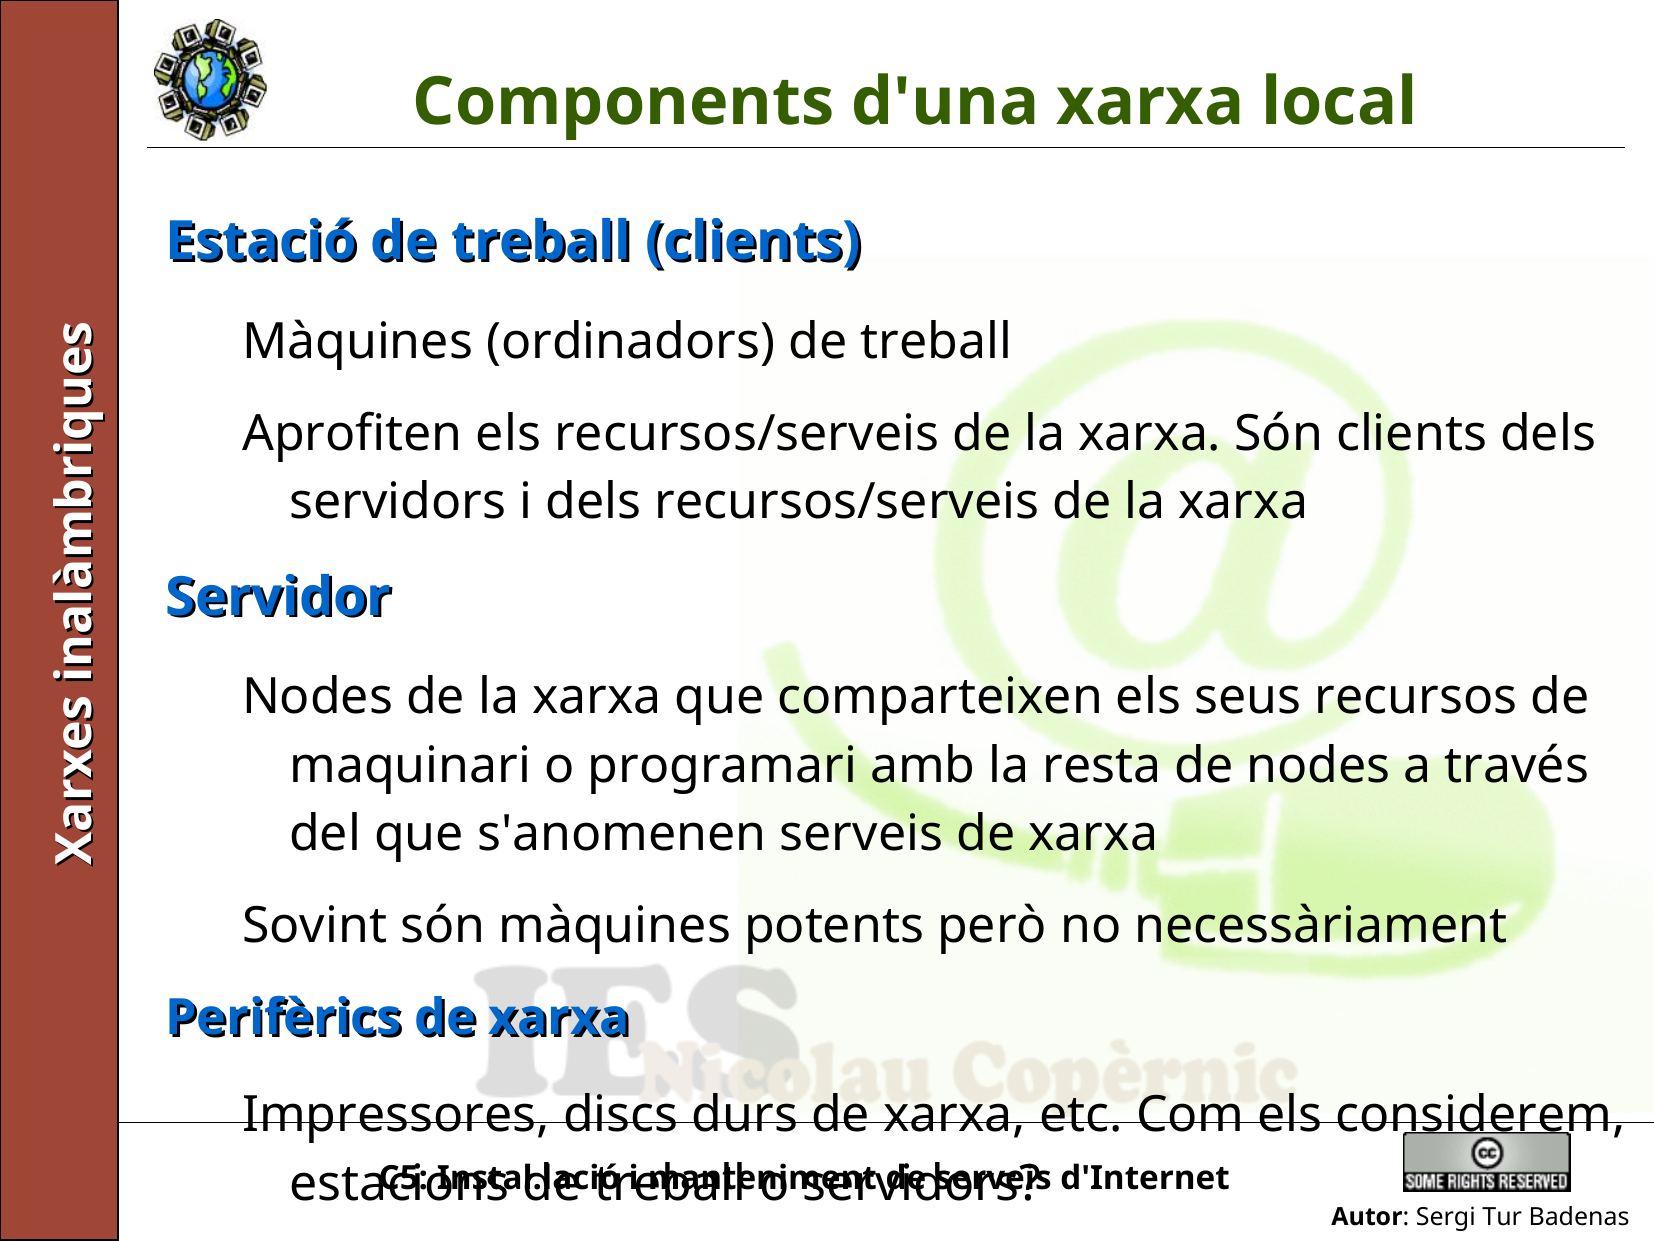

# Components d'una xarxa local
Estació de treball (clients)
Màquines (ordinadors) de treball
Aprofiten els recursos/serveis de la xarxa. Són clients dels servidors i dels recursos/serveis de la xarxa
Servidor
Nodes de la xarxa que comparteixen els seus recursos de maquinari o programari amb la resta de nodes a través del que s'anomenen serveis de xarxa
Sovint són màquines potents però no necessàriament
Perifèrics de xarxa
Impressores, discs durs de xarxa, etc. Com els considerem, estacions de treball o servidors?